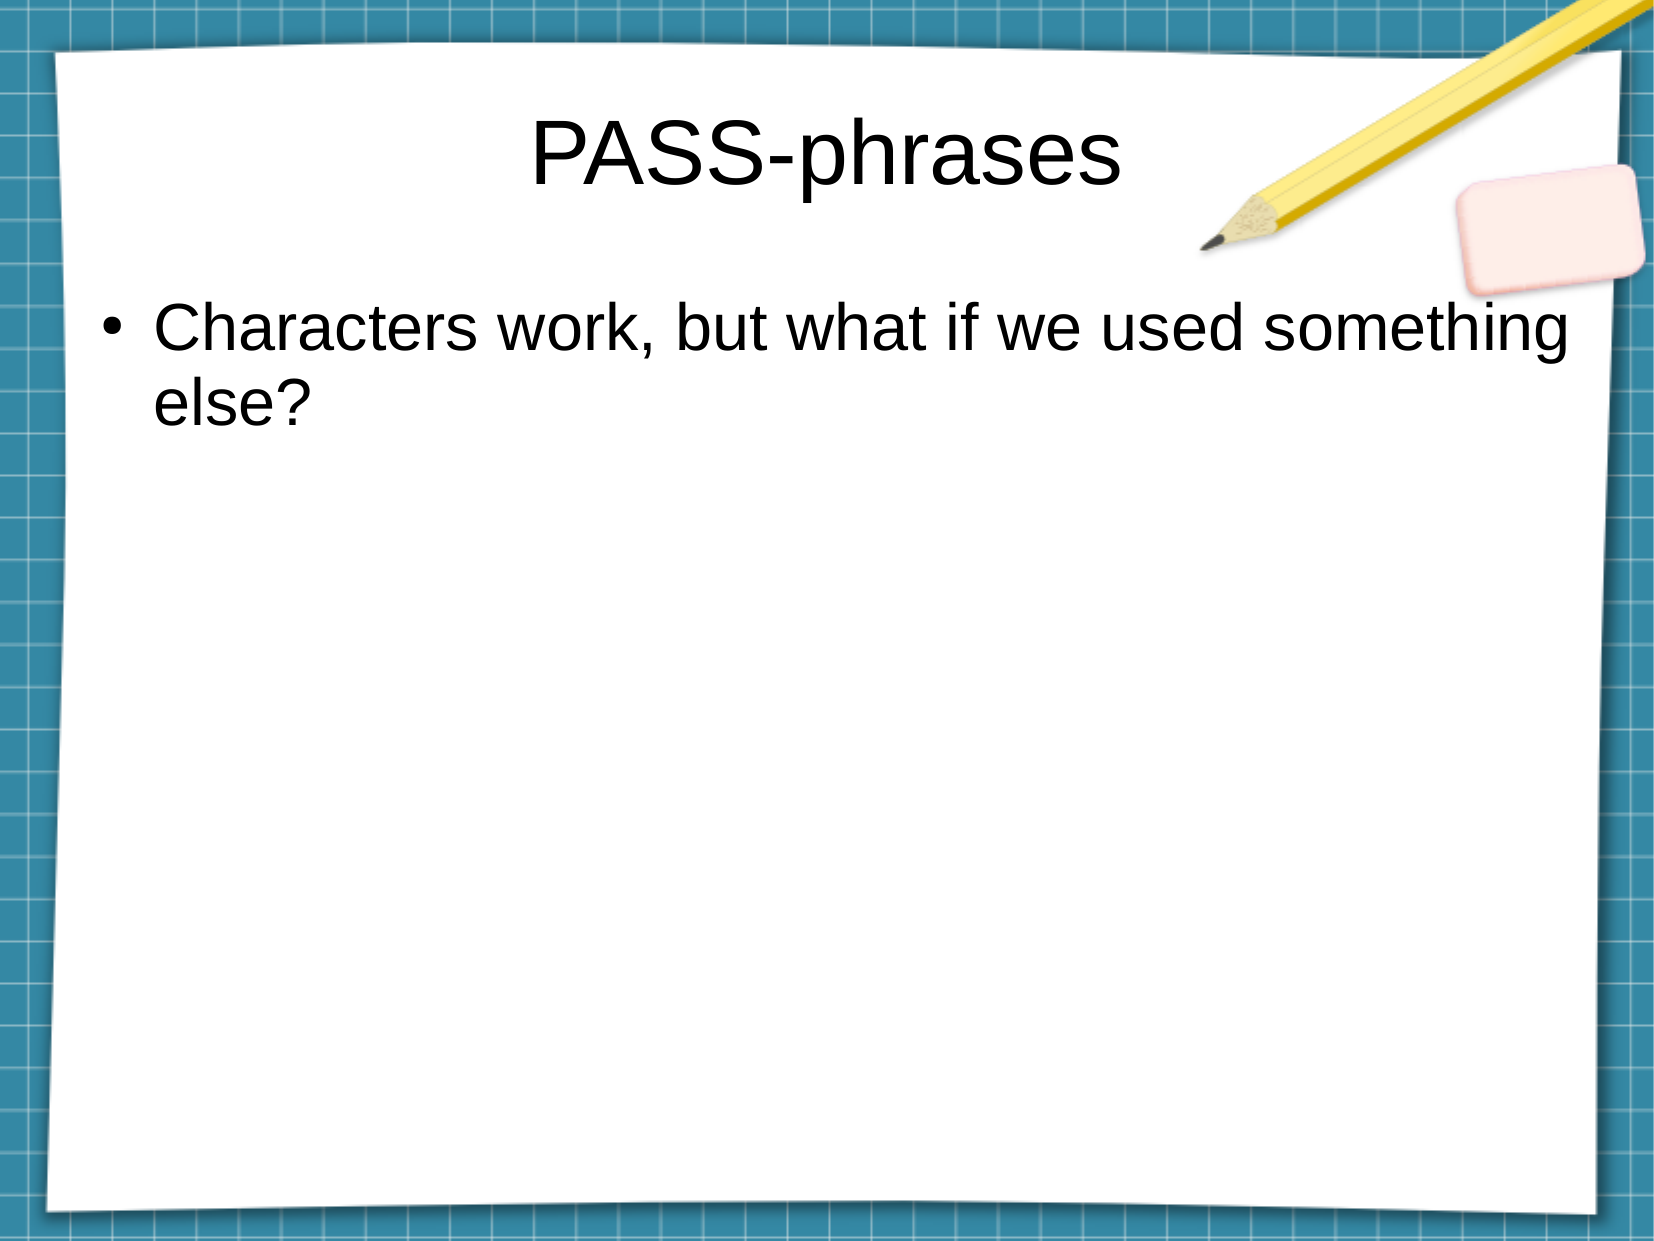

# PASS-phrases
Characters work, but what if we used something else?